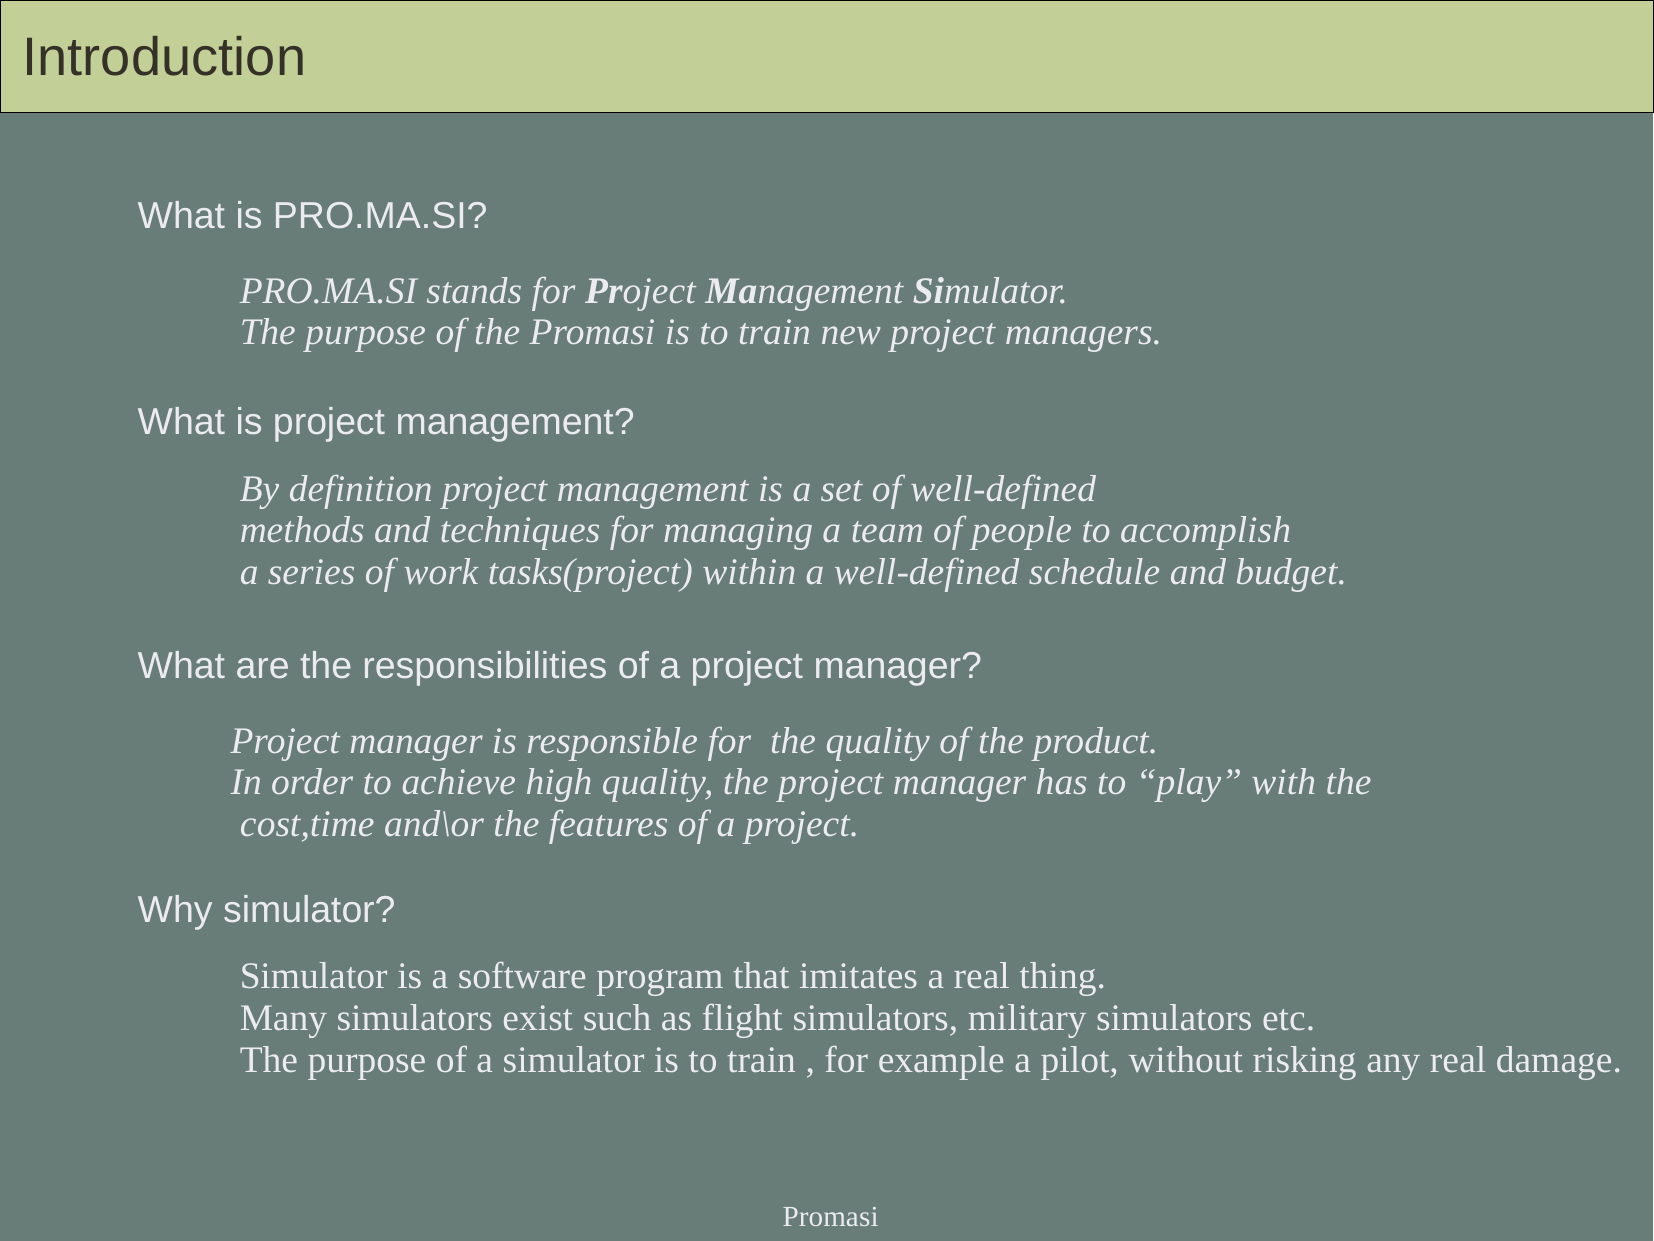

# Introduction
 What is PRO.MA.SI?
PRO.MA.SI stands for Project Management Simulator.
The purpose of the Promasi is to train new project managers.
 What is project management?
By definition project management is a set of well-defined
methods and techniques for managing a team of people to accomplish
a series of work tasks(project) within a well-defined schedule and budget.
 What are the responsibilities of a project manager?
Project manager is responsible for the quality of the product.
In order to achieve high quality, the project manager has to “play” with the
 cost,time and\or the features of a project.
 Why simulator?
Simulator is a software program that imitates a real thing.
Many simulators exist such as flight simulators, military simulators etc.
The purpose of a simulator is to train , for example a pilot, without risking any real damage.